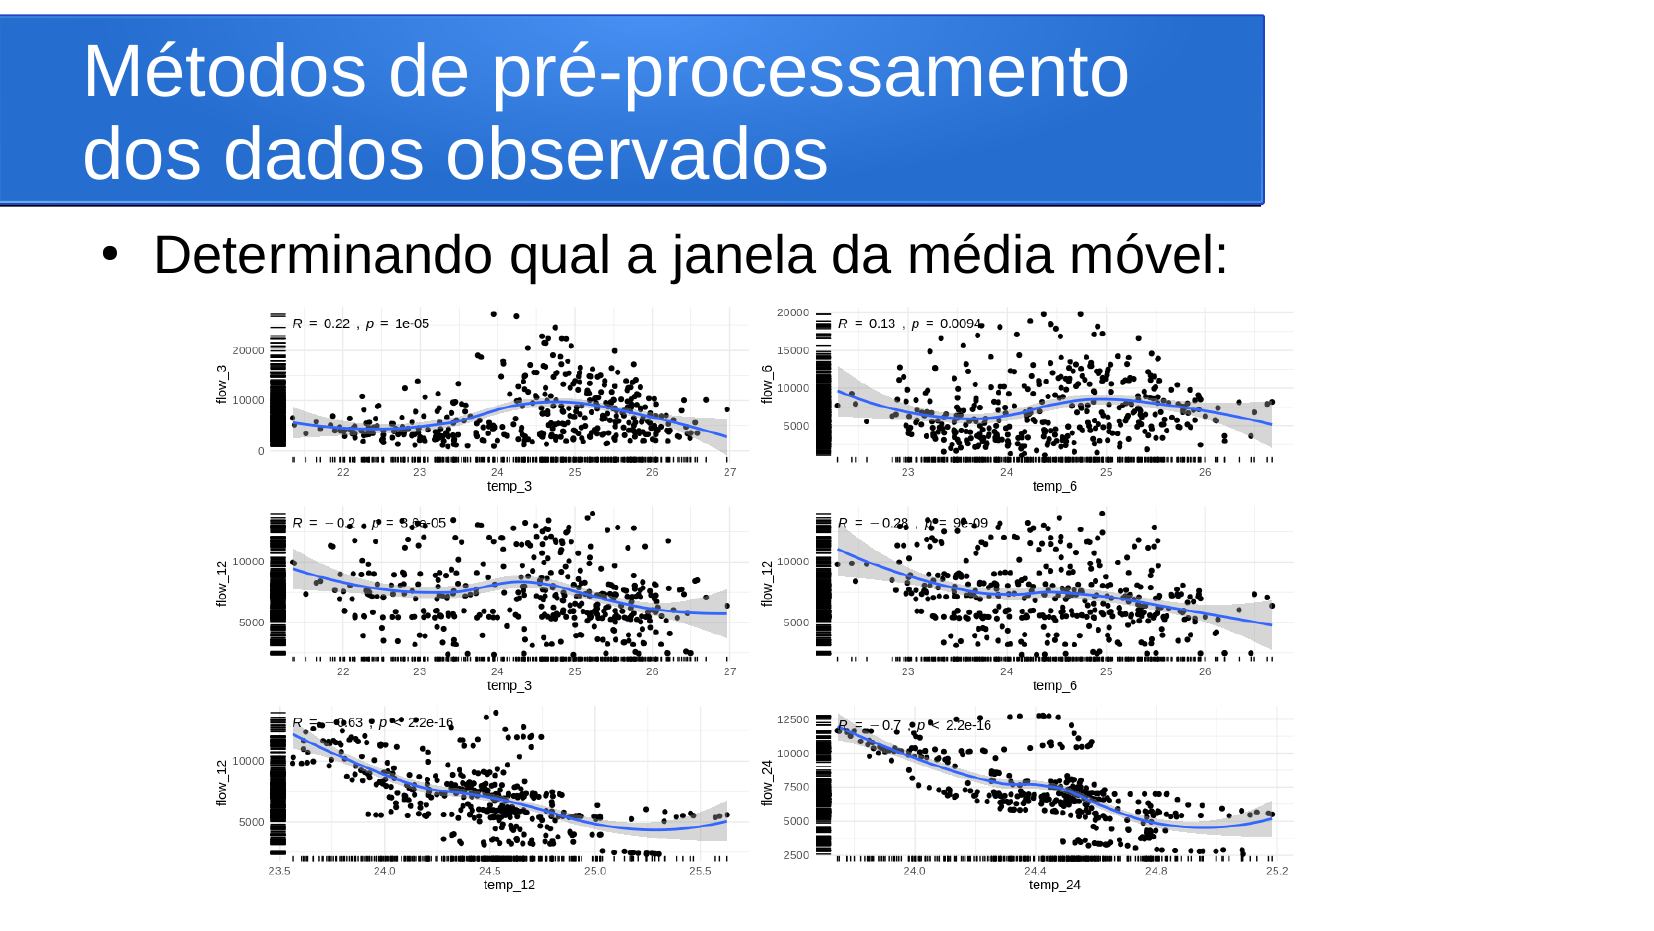

# Métodos de pré-processamento dos dados observados
Determinando qual a janela da média móvel: